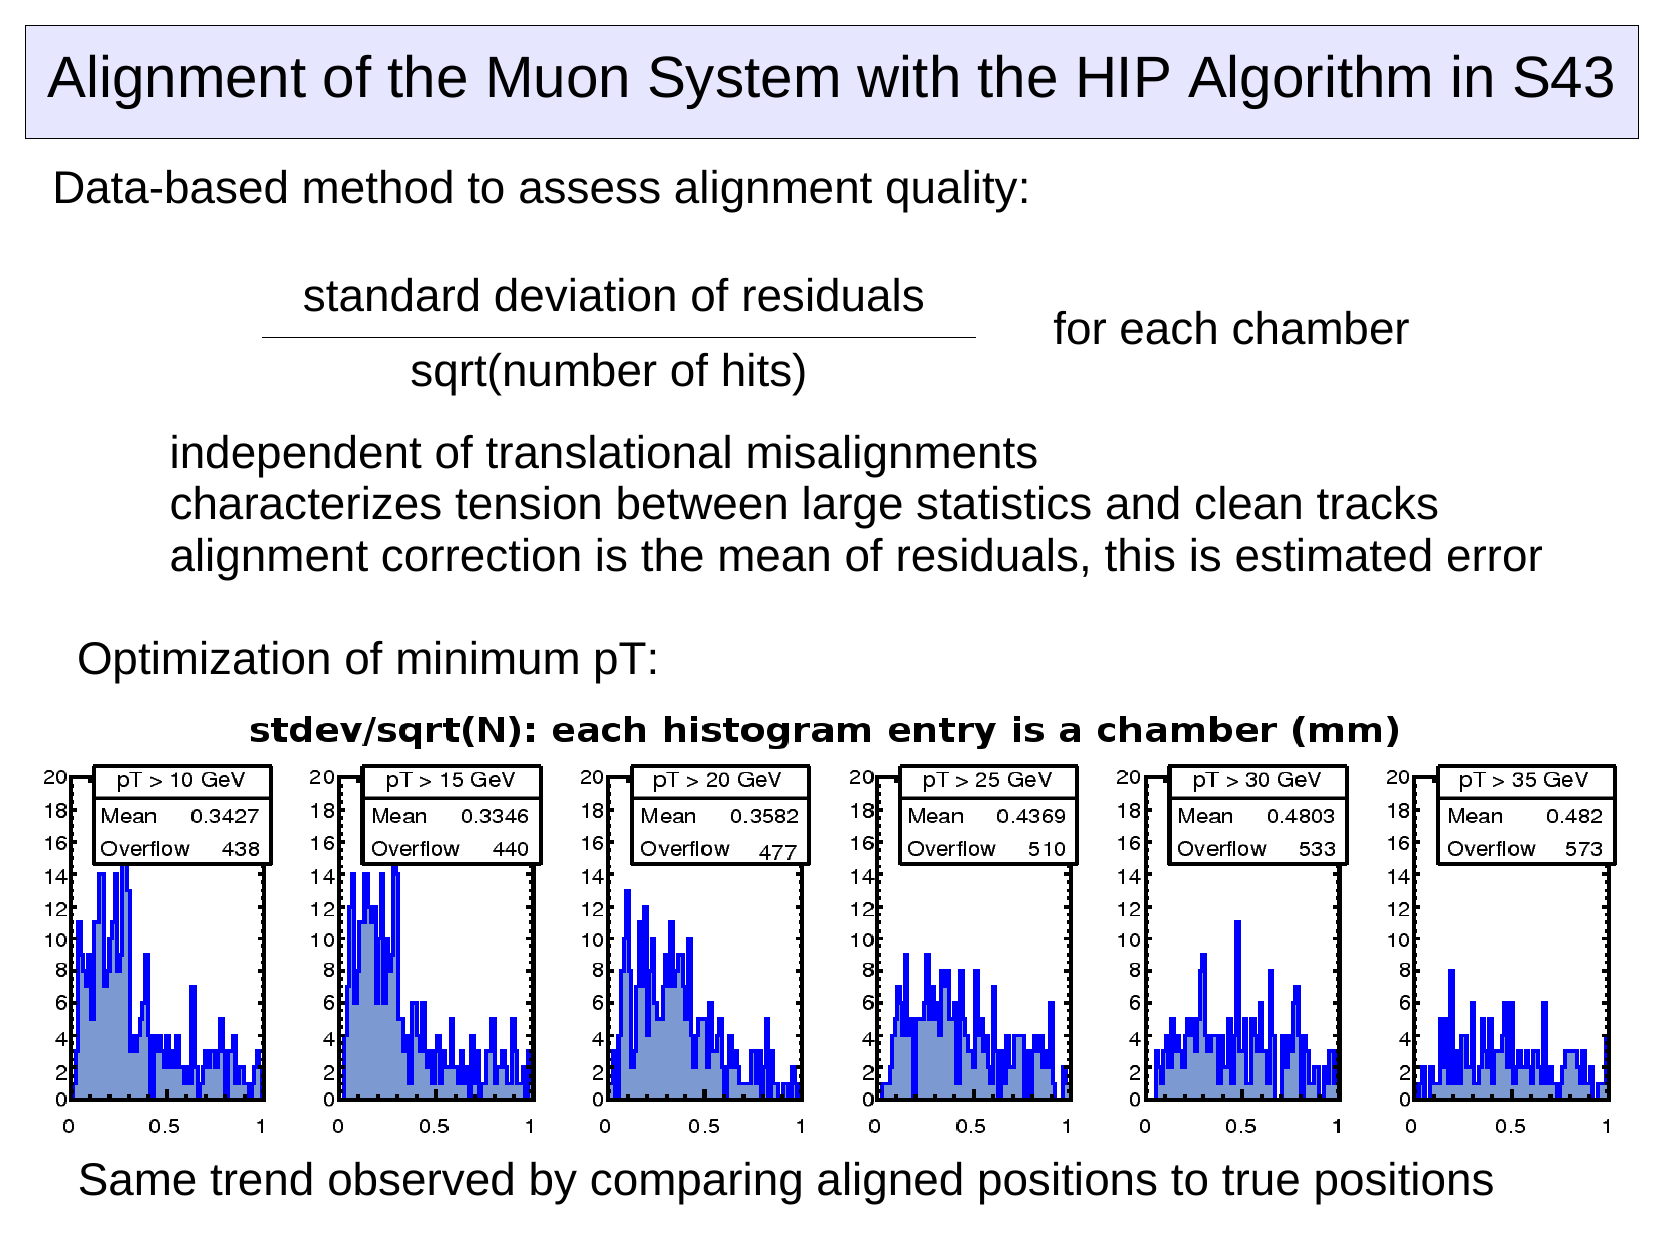

Alignment of the Muon System with the HIP Algorithm in S43
Data-based method to assess alignment quality:
standard deviation of residuals
for each chamber
sqrt(number of hits)
 independent of translational misalignments
 characterizes tension between large statistics and clean tracks
 alignment correction is the mean of residuals, this is estimated error
Optimization of minimum pT:
Same trend observed by comparing aligned positions to true positions